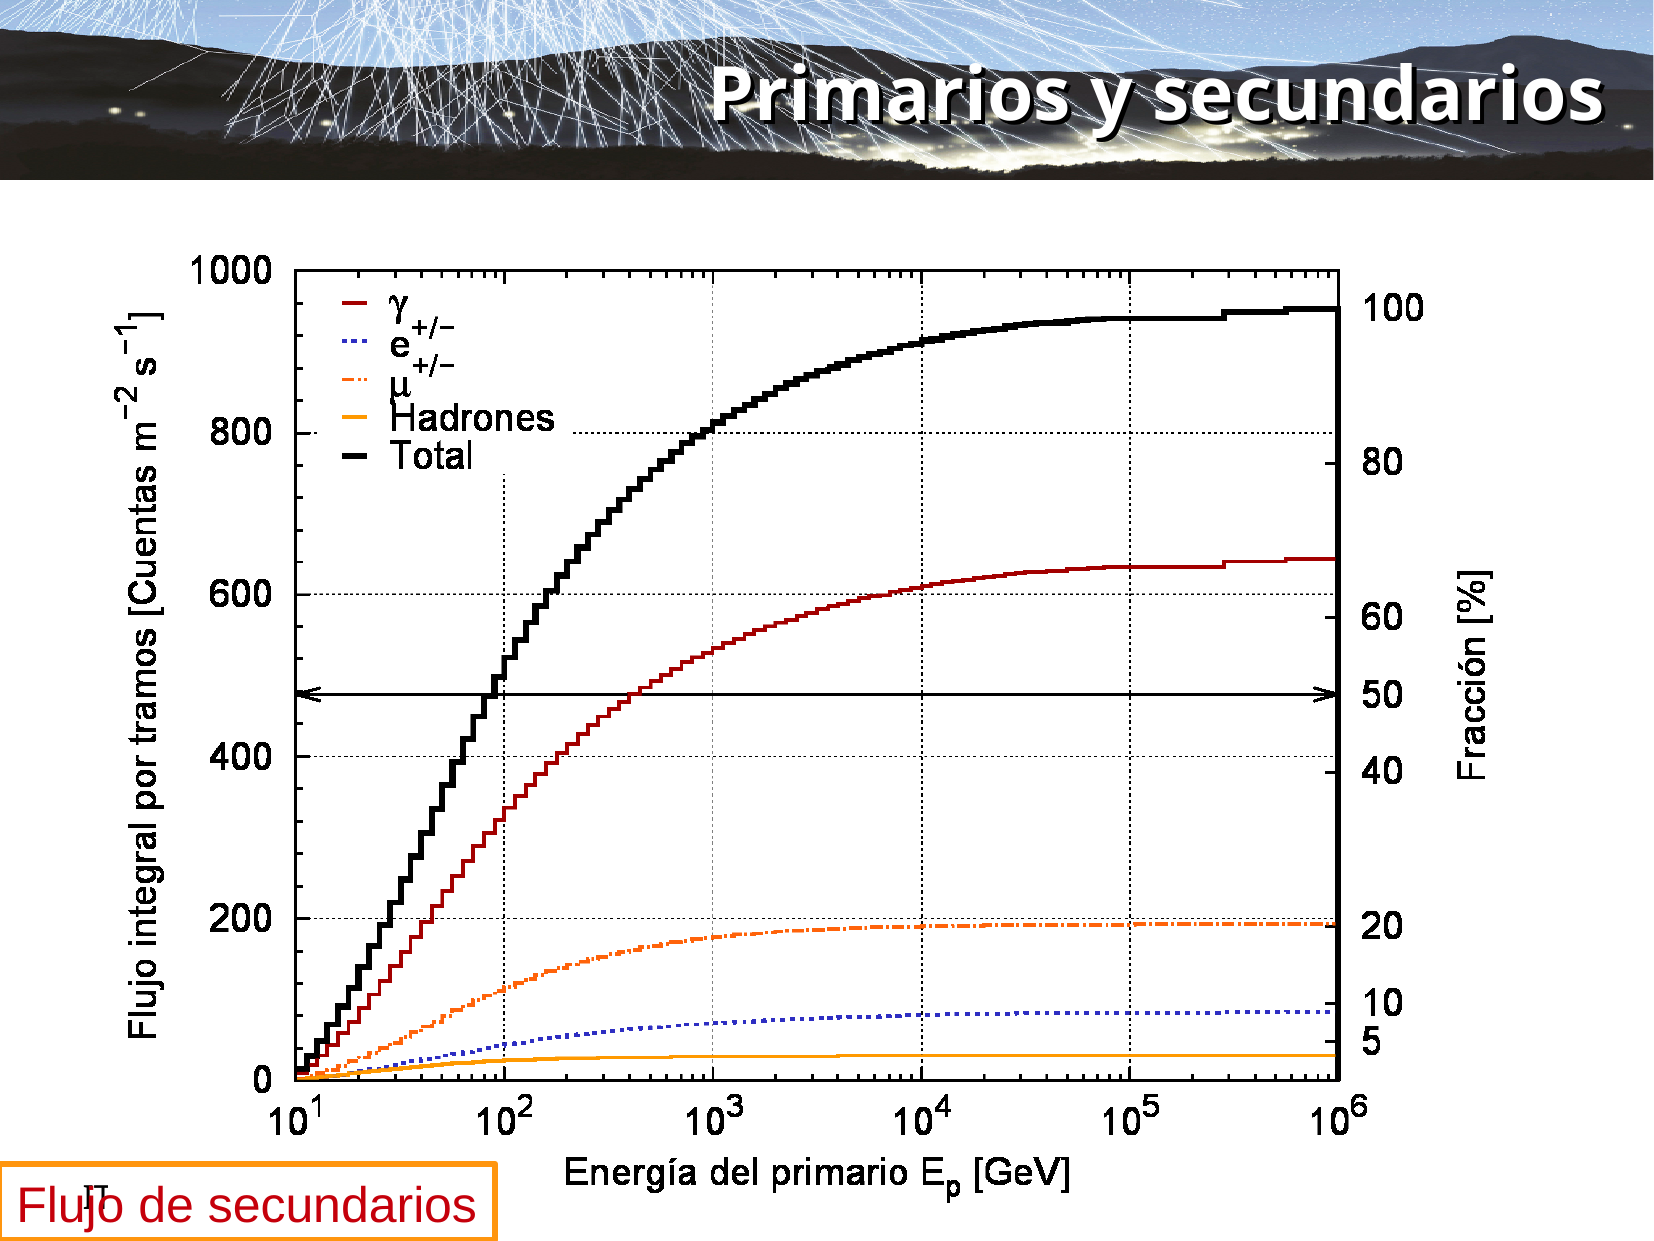

# Primarios y secundarios
Flujo de secundarios
ITeDA 2017
Asorey - AP - U02 - EAS
46